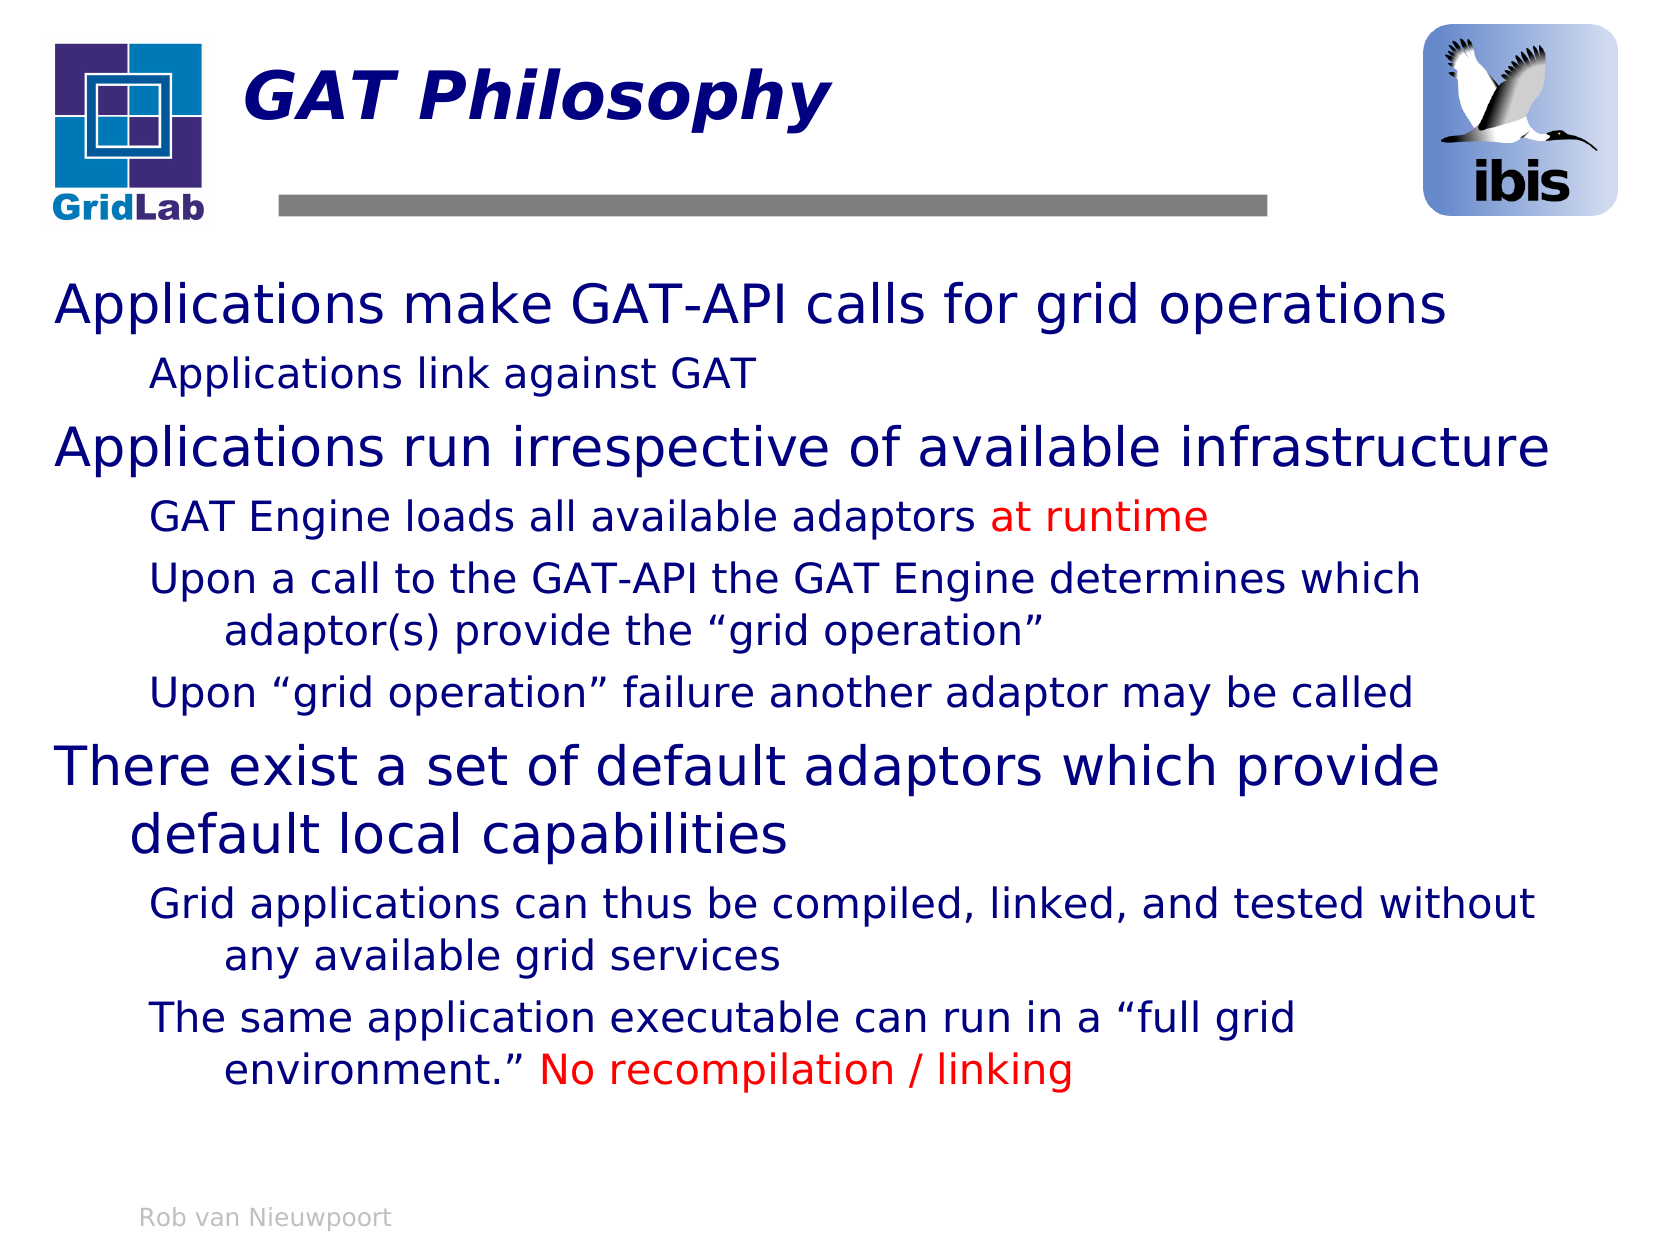

# GAT Philosophy
Applications make GAT-API calls for grid operations
Applications link against GAT
Applications run irrespective of available infrastructure
GAT Engine loads all available adaptors at runtime
Upon a call to the GAT-API the GAT Engine determines which adaptor(s) provide the “grid operation”
Upon “grid operation” failure another adaptor may be called
There exist a set of default adaptors which provide default local capabilities
Grid applications can thus be compiled, linked, and tested without any available grid services
The same application executable can run in a “full grid environment.” No recompilation / linking